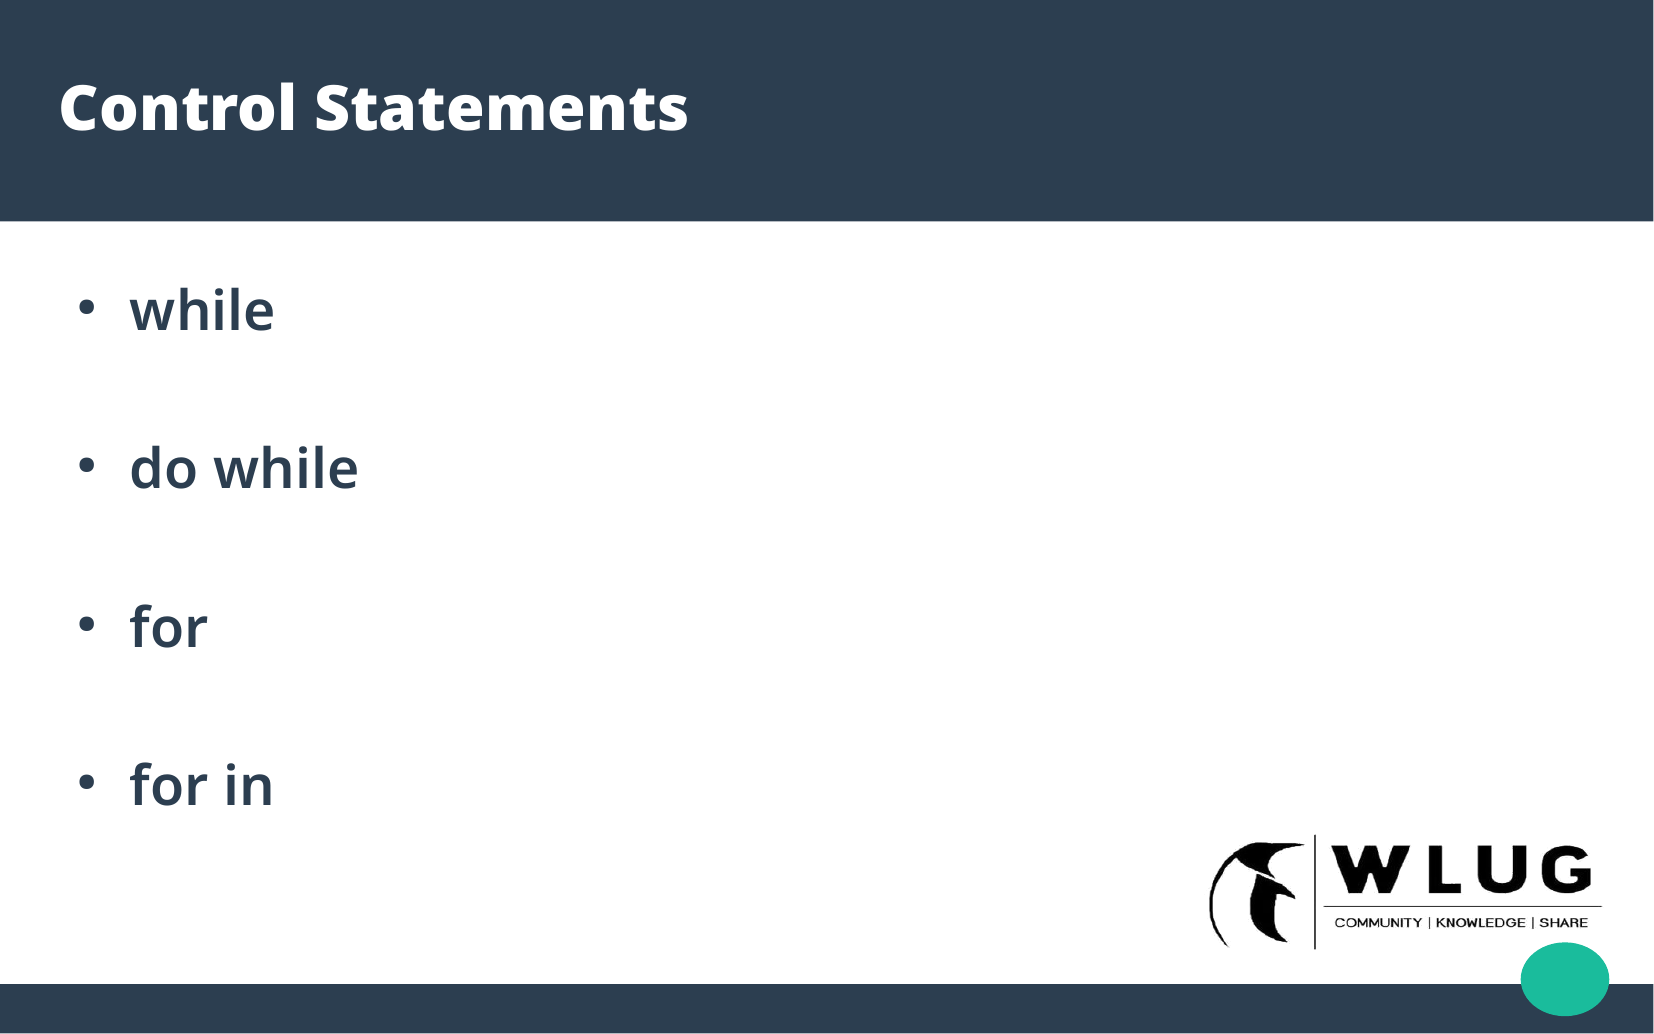

# Control Statements
while
do while
for
for in